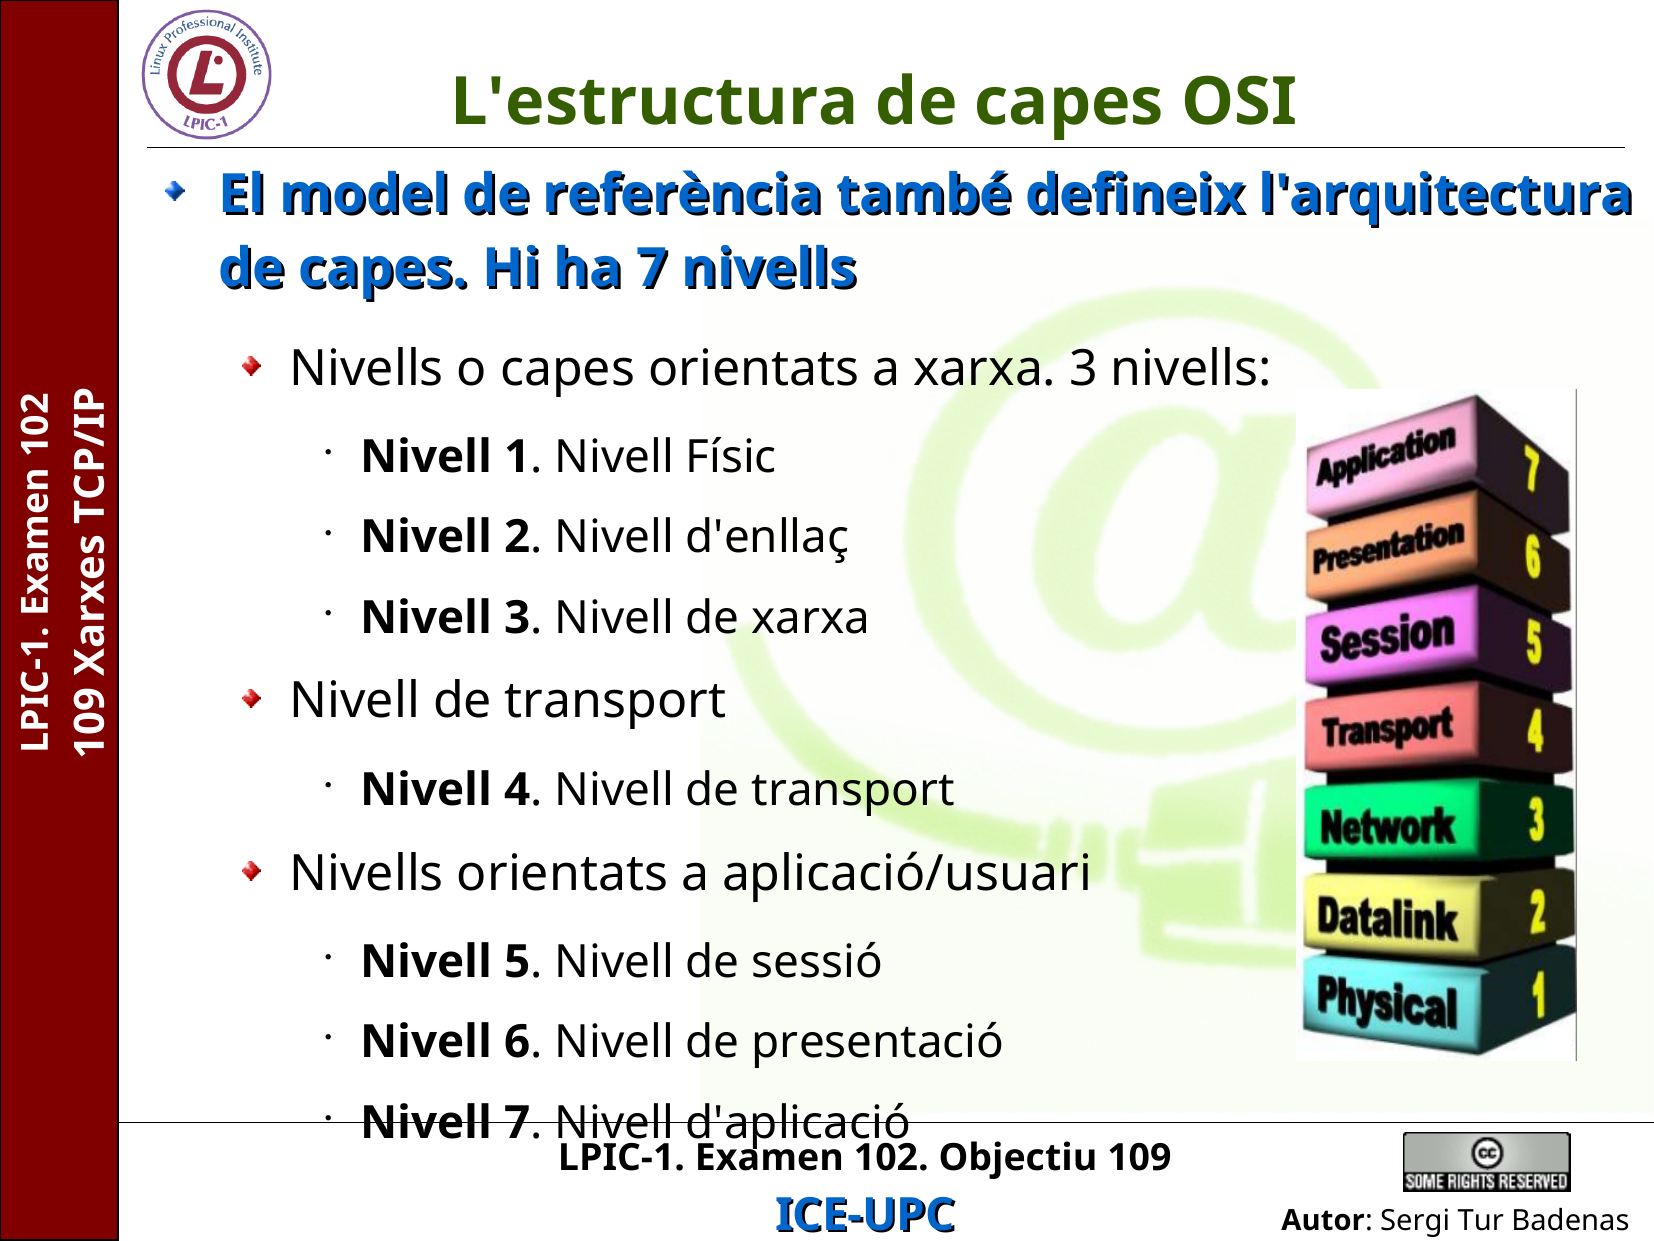

# L'estructura de capes OSI
El model de referència també defineix l'arquitectura de capes. Hi ha 7 nivells
Nivells o capes orientats a xarxa. 3 nivells:
Nivell 1. Nivell Físic
Nivell 2. Nivell d'enllaç
Nivell 3. Nivell de xarxa
Nivell de transport
Nivell 4. Nivell de transport
Nivells orientats a aplicació/usuari
Nivell 5. Nivell de sessió
Nivell 6. Nivell de presentació
Nivell 7. Nivell d'aplicació